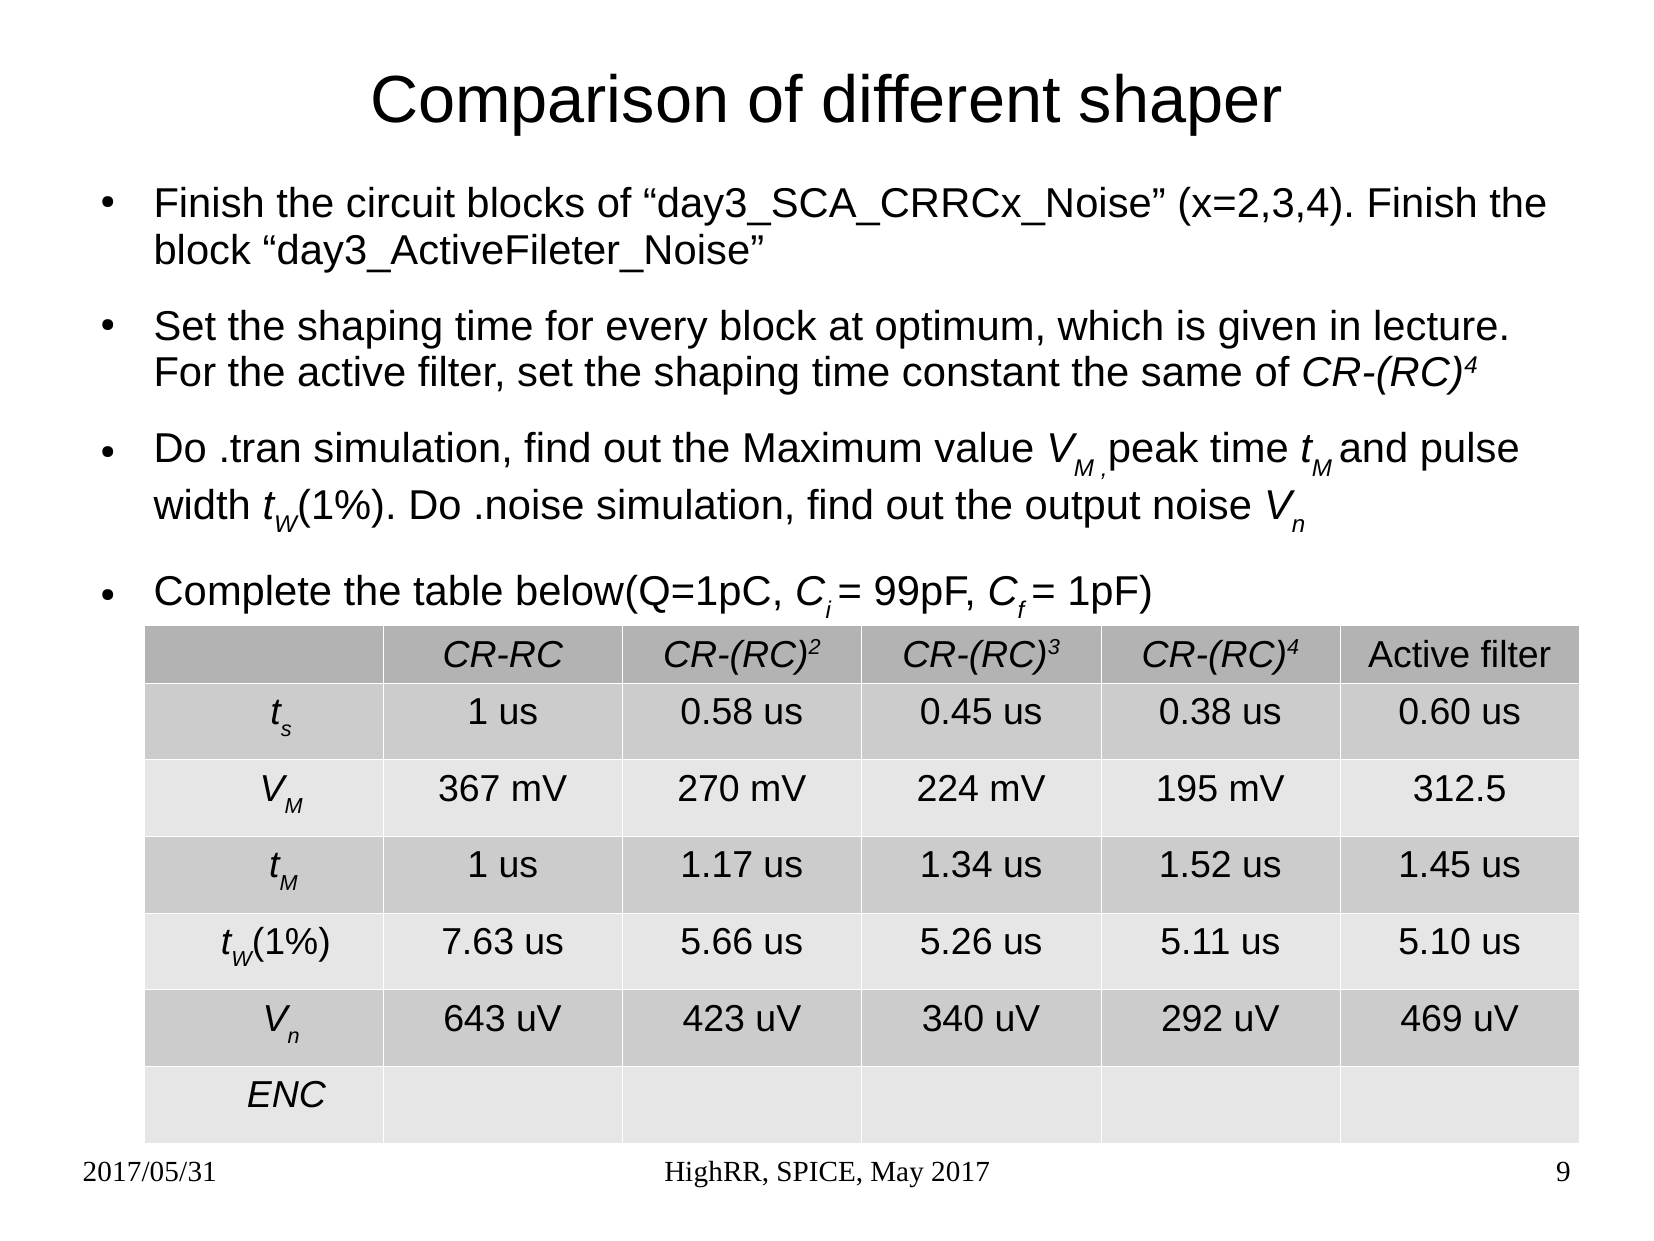

# Comparison of different shaper
Finish the circuit blocks of “day3_SCA_CRRCx_Noise” (x=2,3,4). Finish the block “day3_ActiveFileter_Noise”
Set the shaping time for every block at optimum, which is given in lecture. For the active filter, set the shaping time constant the same of CR-(RC)4
Do .tran simulation, find out the Maximum value VM ,peak time tM and pulse width tW(1%). Do .noise simulation, find out the output noise Vn
Complete the table below(Q=1pC, Ci = 99pF, Cf = 1pF)
| | CR-RC | CR-(RC)2 | CR-(RC)3 | CR-(RC)4 | Active filter |
| --- | --- | --- | --- | --- | --- |
| ts | 1 us | 0.58 us | 0.45 us | 0.38 us | 0.60 us |
| VM | 367 mV | 270 mV | 224 mV | 195 mV | 312.5 |
| tM | 1 us | 1.17 us | 1.34 us | 1.52 us | 1.45 us |
| tW(1%) | 7.63 us | 5.66 us | 5.26 us | 5.11 us | 5.10 us |
| Vn | 643 uV | 423 uV | 340 uV | 292 uV | 469 uV |
| ENC | | | | | |
2017/05/31
HighRR, SPICE, May 2017
9